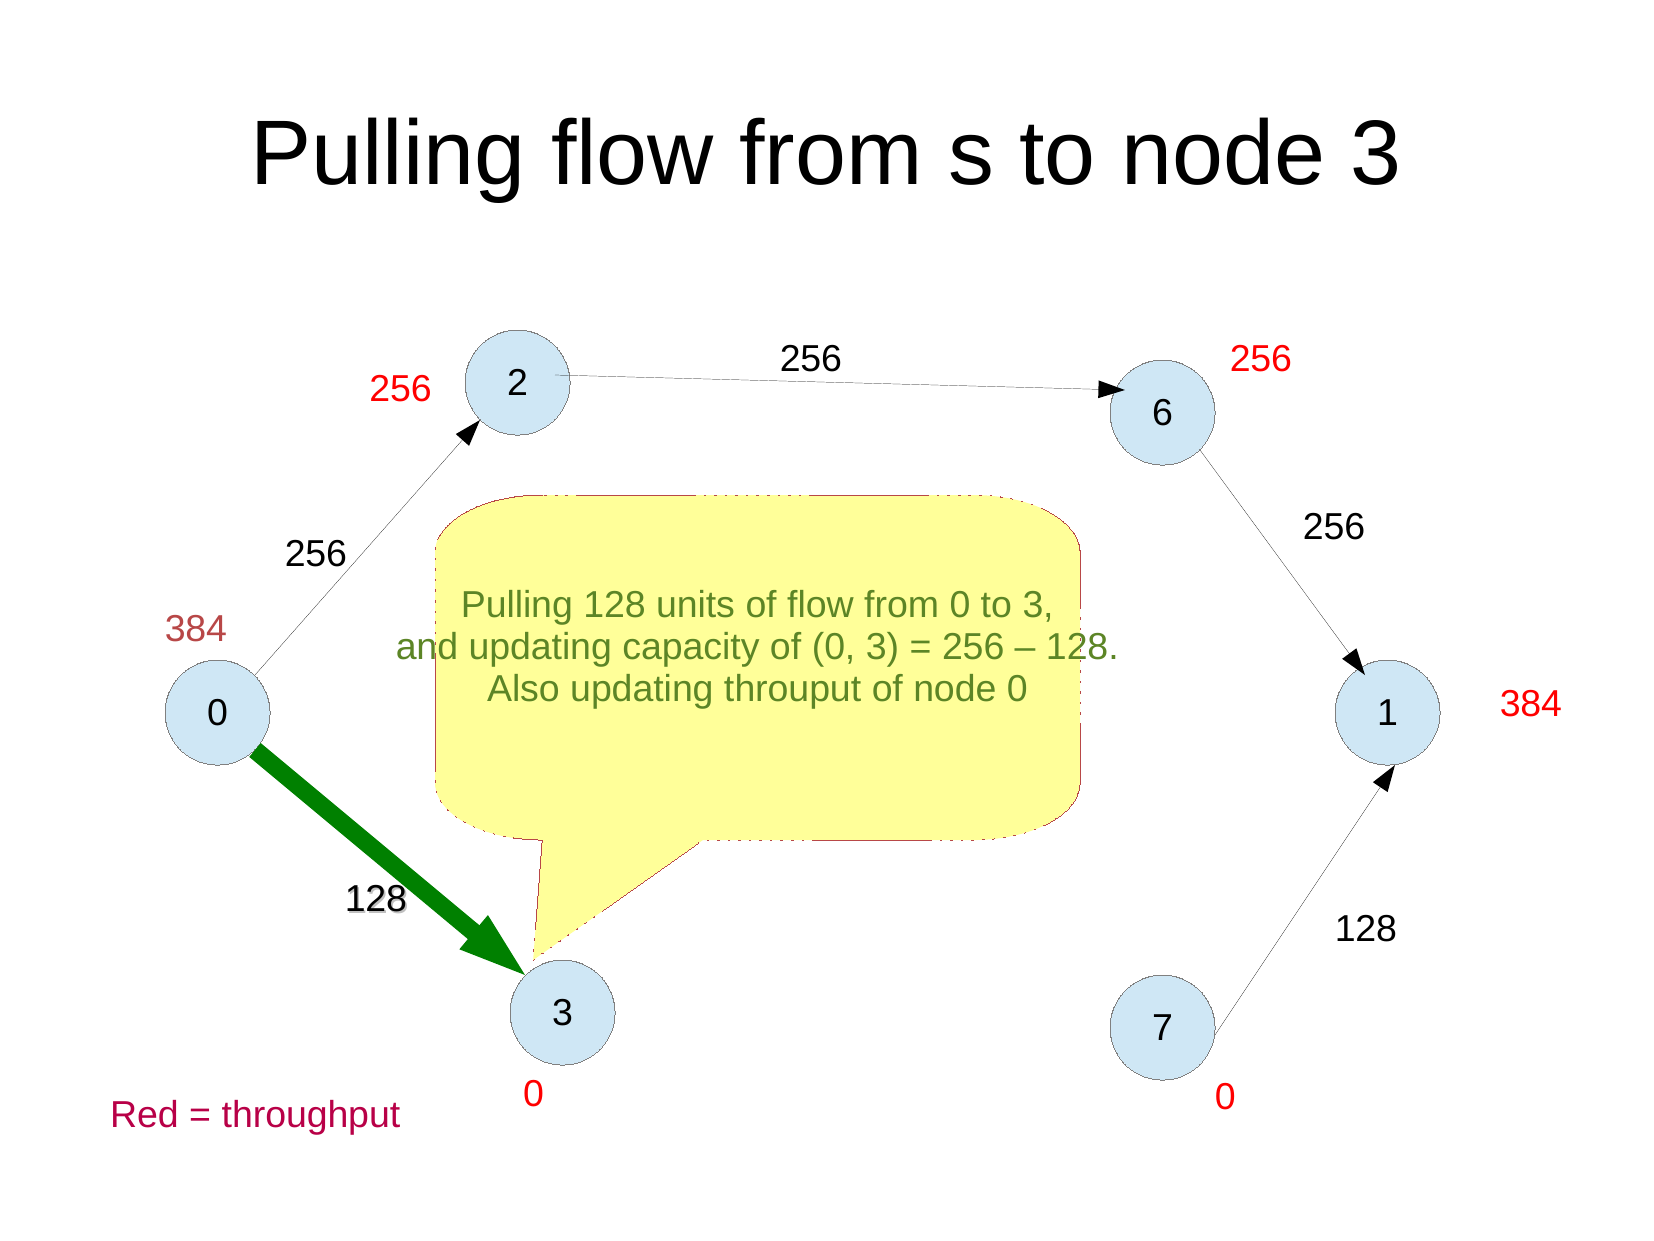

# Pulling flow from s to node 3
2
256
256
256
6
Pulling 128 units of flow from 0 to 3,
and updating capacity of (0, 3) = 256 – 128.
Also updating throuput of node 0
256
256
384
0
1
384
128
128
3
7
0
0
Red = throughput